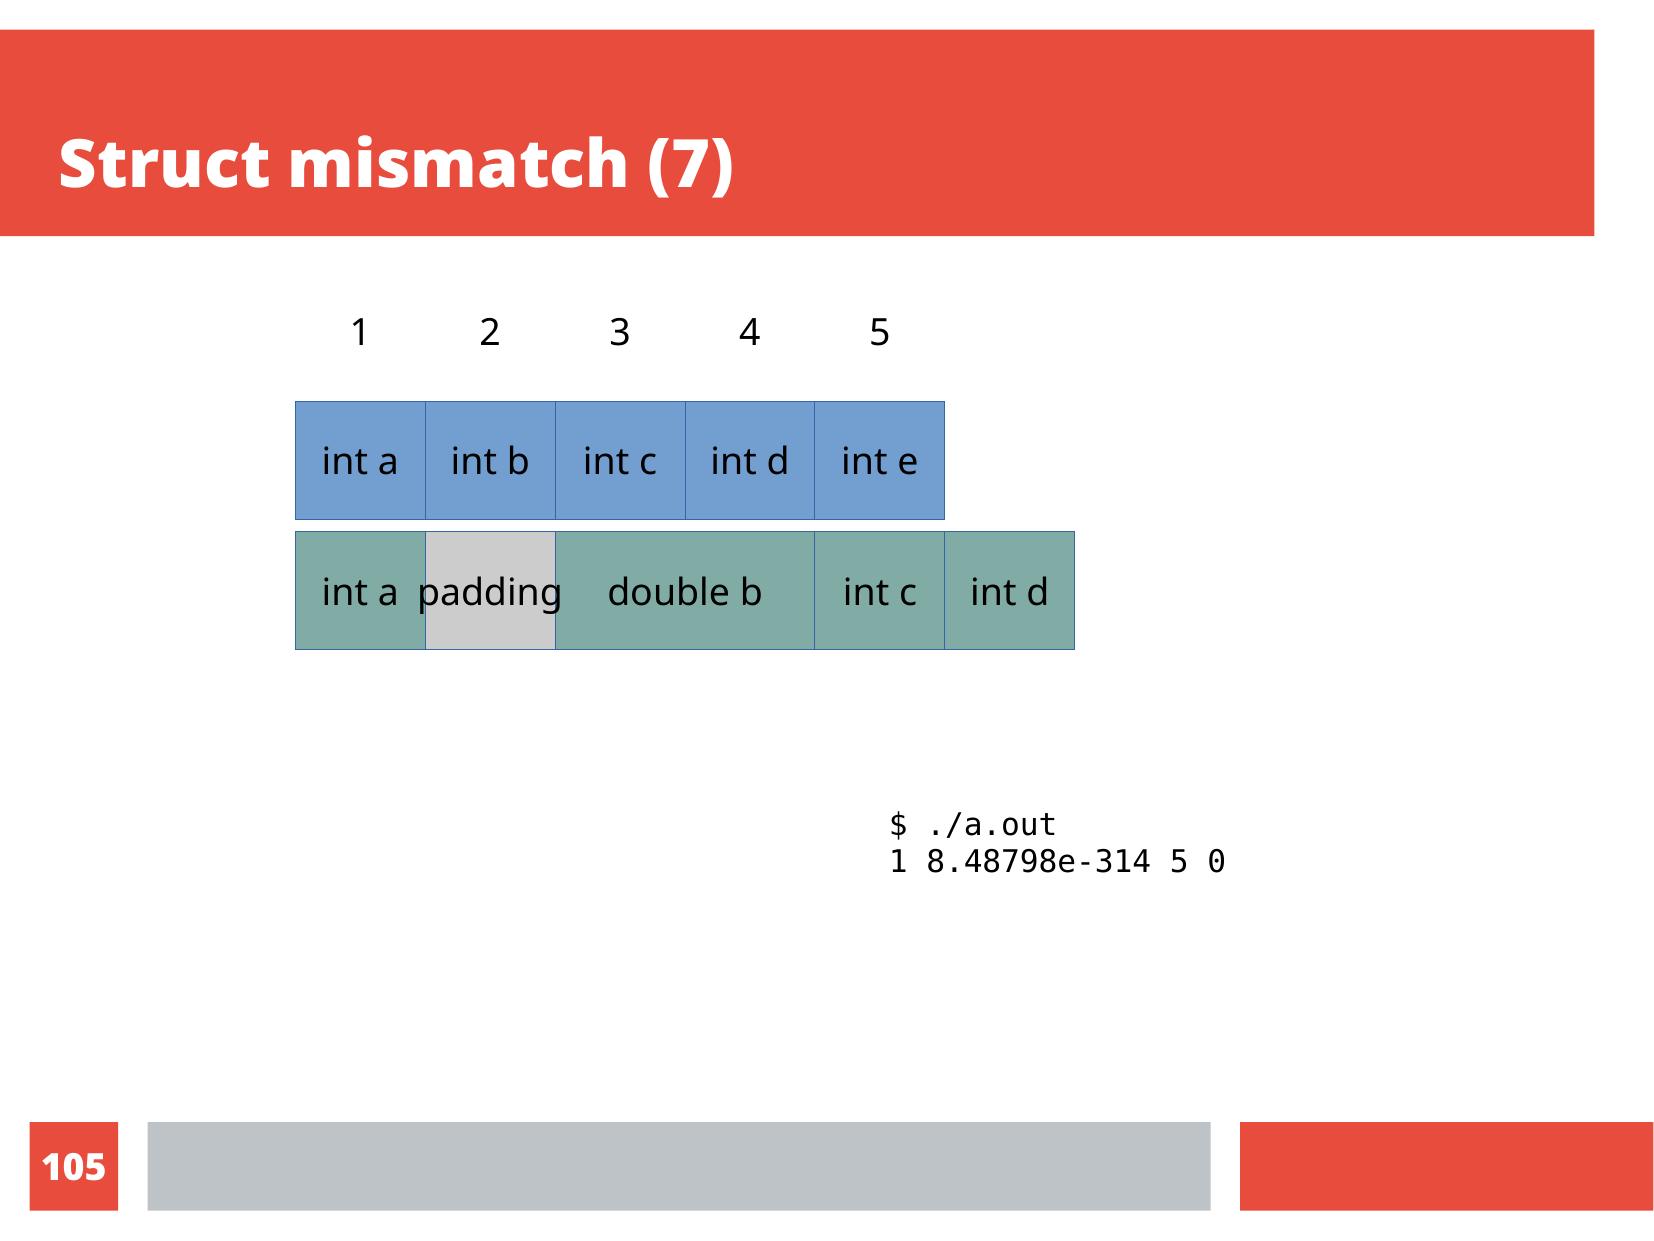

# Struct mismatch (7)
1
2
3
4
5
int a
int b
int c
int d
int e
int a
padding
double b
int c
int d
$ ./a.out
1 8.48798e-314 5 0
105